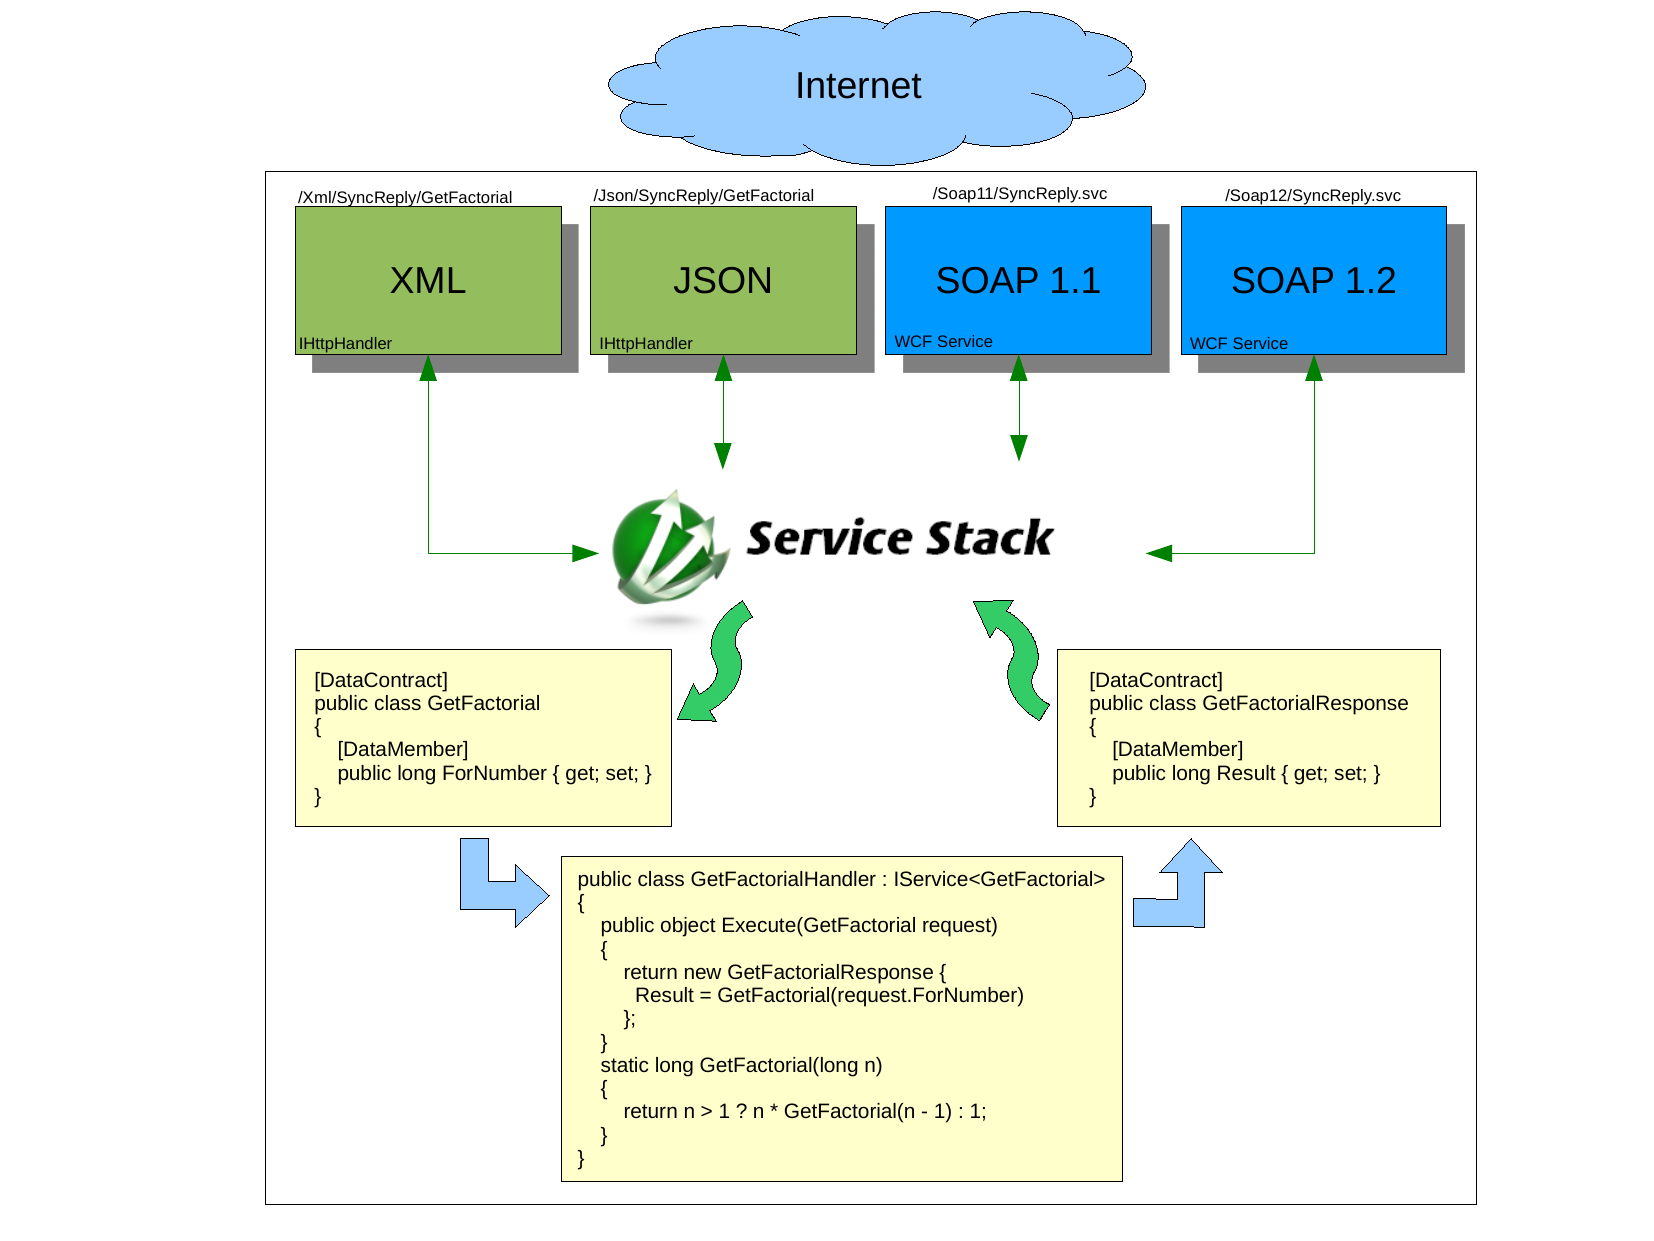

Internet
/Soap11/SyncReply.svc
/Json/SyncReply/GetFactorial
/Soap12/SyncReply.svc
/Xml/SyncReply/GetFactorial
XML
JSON
SOAP 1.1
SOAP 1.2
WCF Service
IHttpHandler
IHttpHandler
WCF Service
[DataContract]
public class GetFactorial
{
 [DataMember]
 public long ForNumber { get; set; }
}
[DataContract]
public class GetFactorialResponse
{
 [DataMember]
 public long Result { get; set; }
}
public class GetFactorialHandler : IService<GetFactorial>
{
 public object Execute(GetFactorial request)
 {
 return new GetFactorialResponse {
 Result = GetFactorial(request.ForNumber)
 };
 }
 static long GetFactorial(long n)
 {
 return n > 1 ? n * GetFactorial(n - 1) : 1;
 }
}